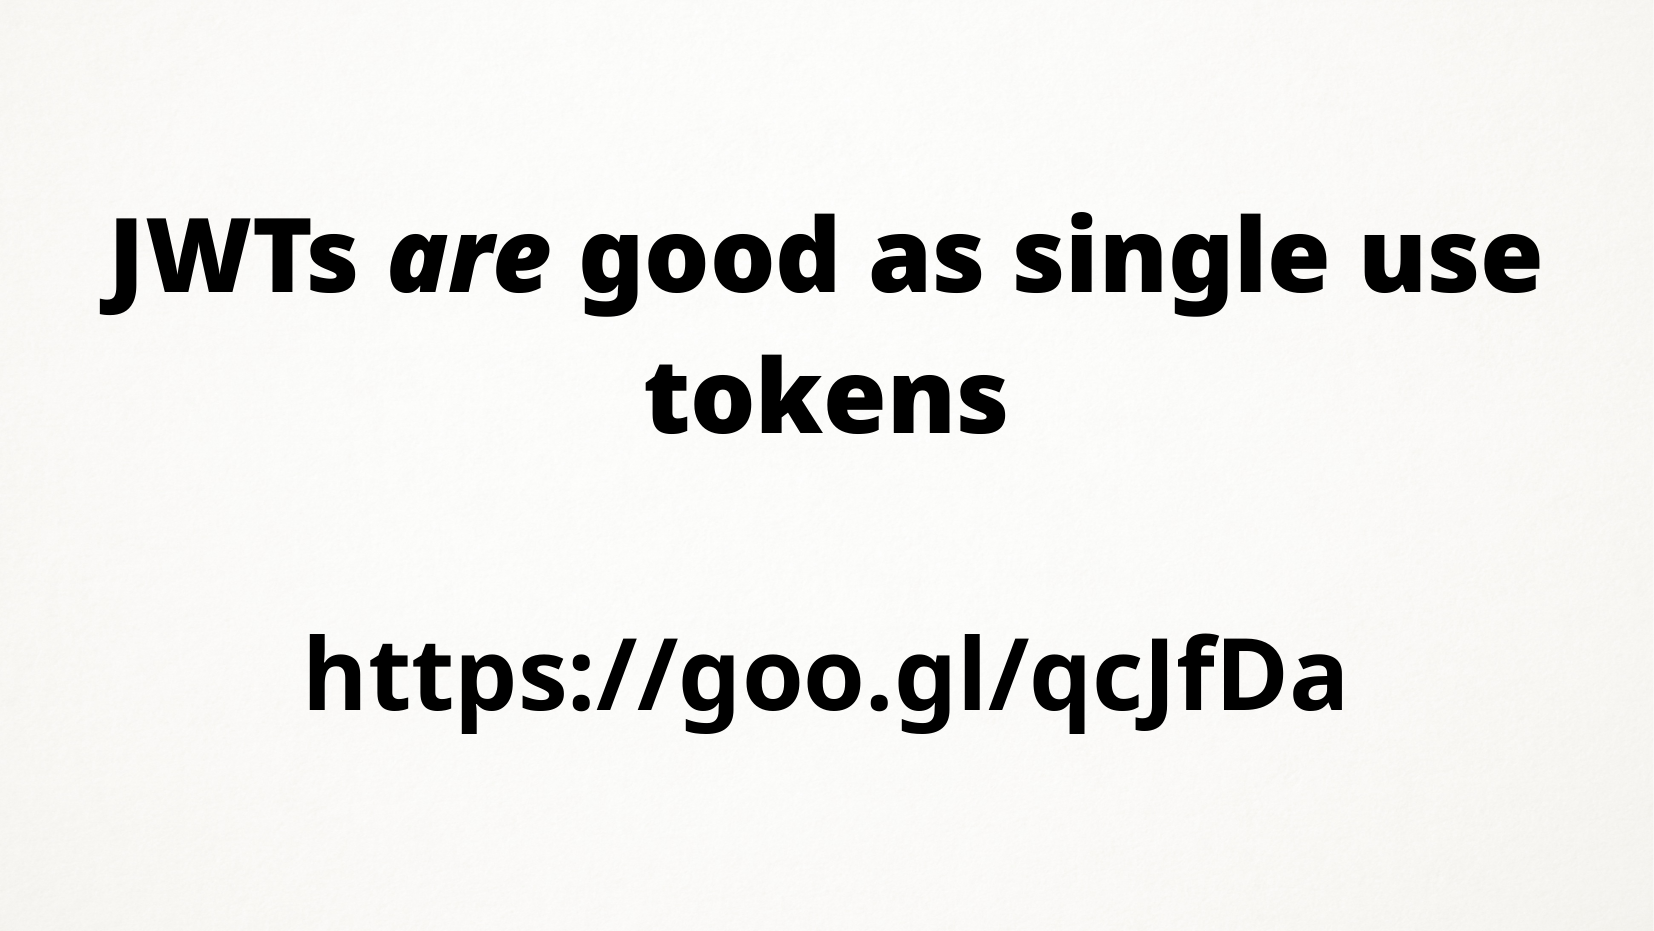

# JWTs are good as single use tokens https://goo.gl/qcJfDa